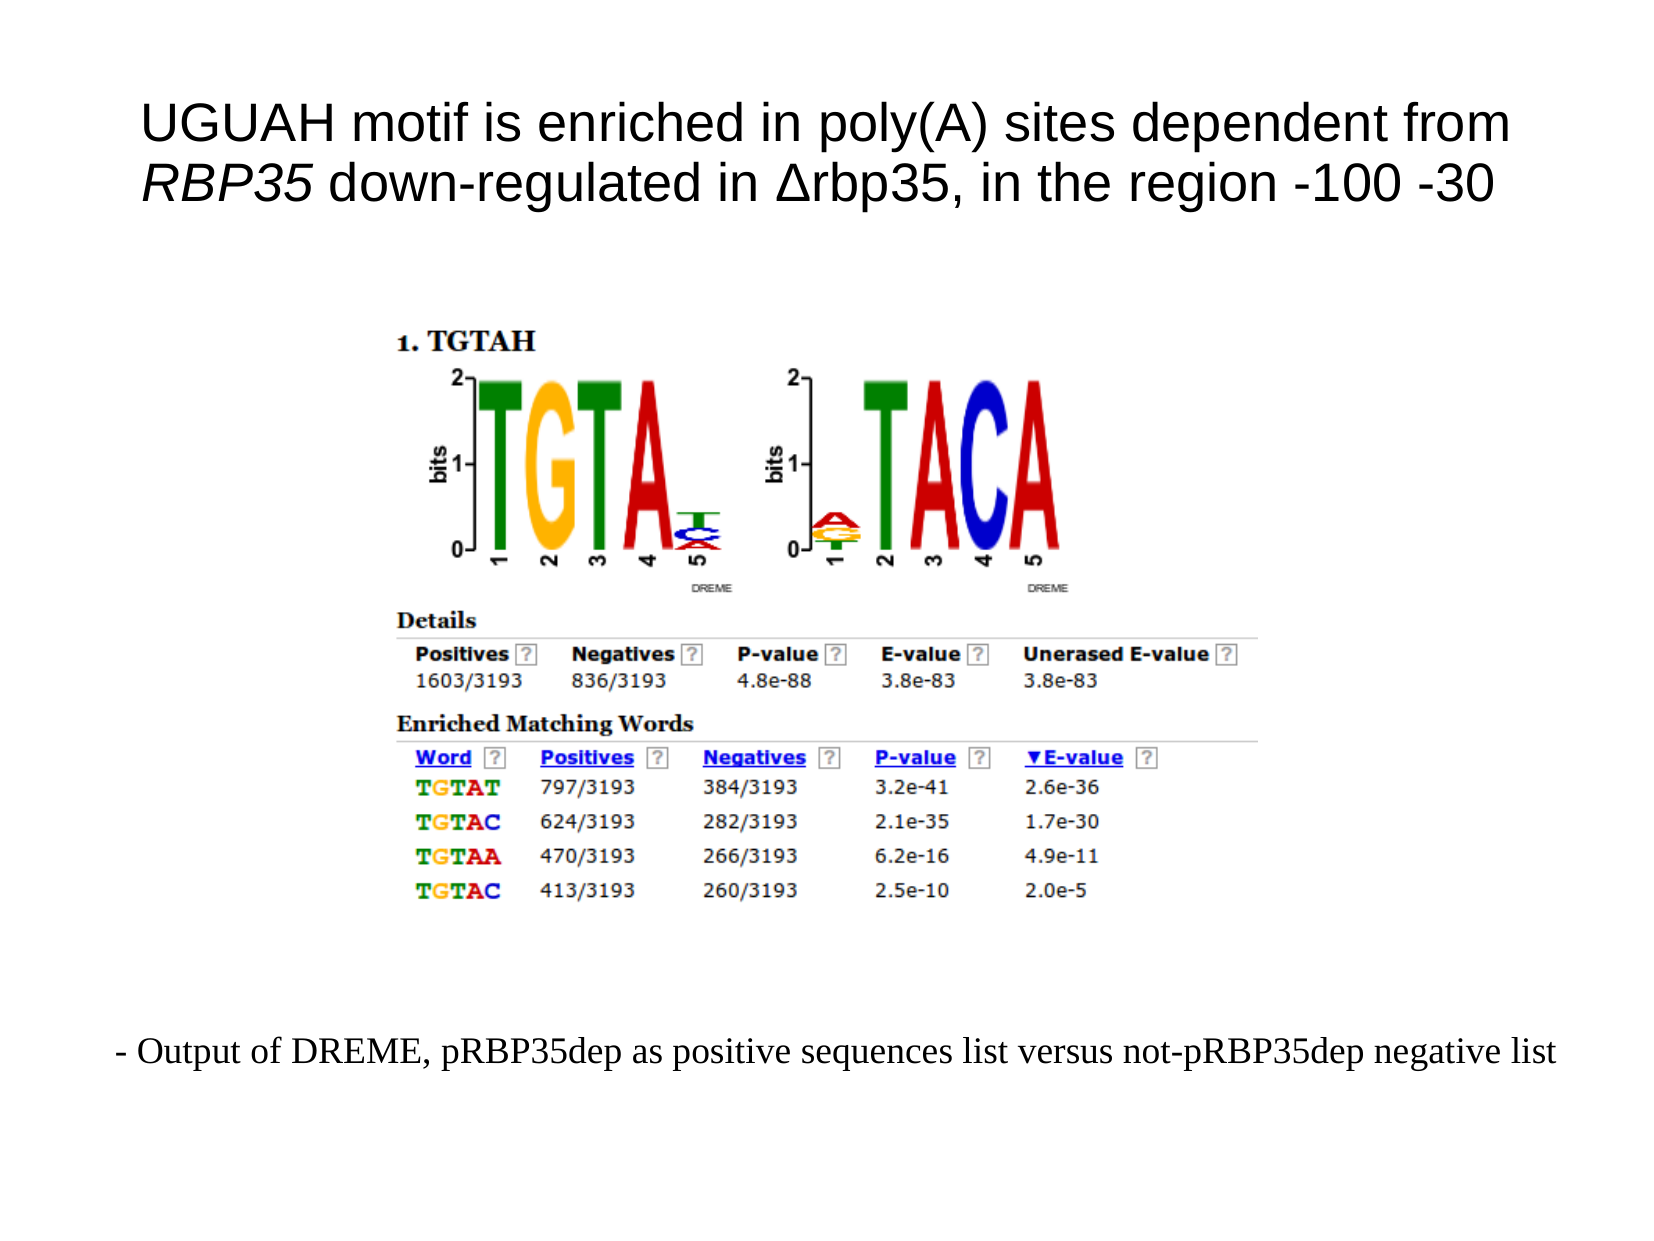

# UGUAH motif is enriched in poly(A) sites dependent from RBP35 down-regulated in Δrbp35, in the region -100 -30
- Output of DREME, pRBP35dep as positive sequences list versus not-pRBP35dep negative list